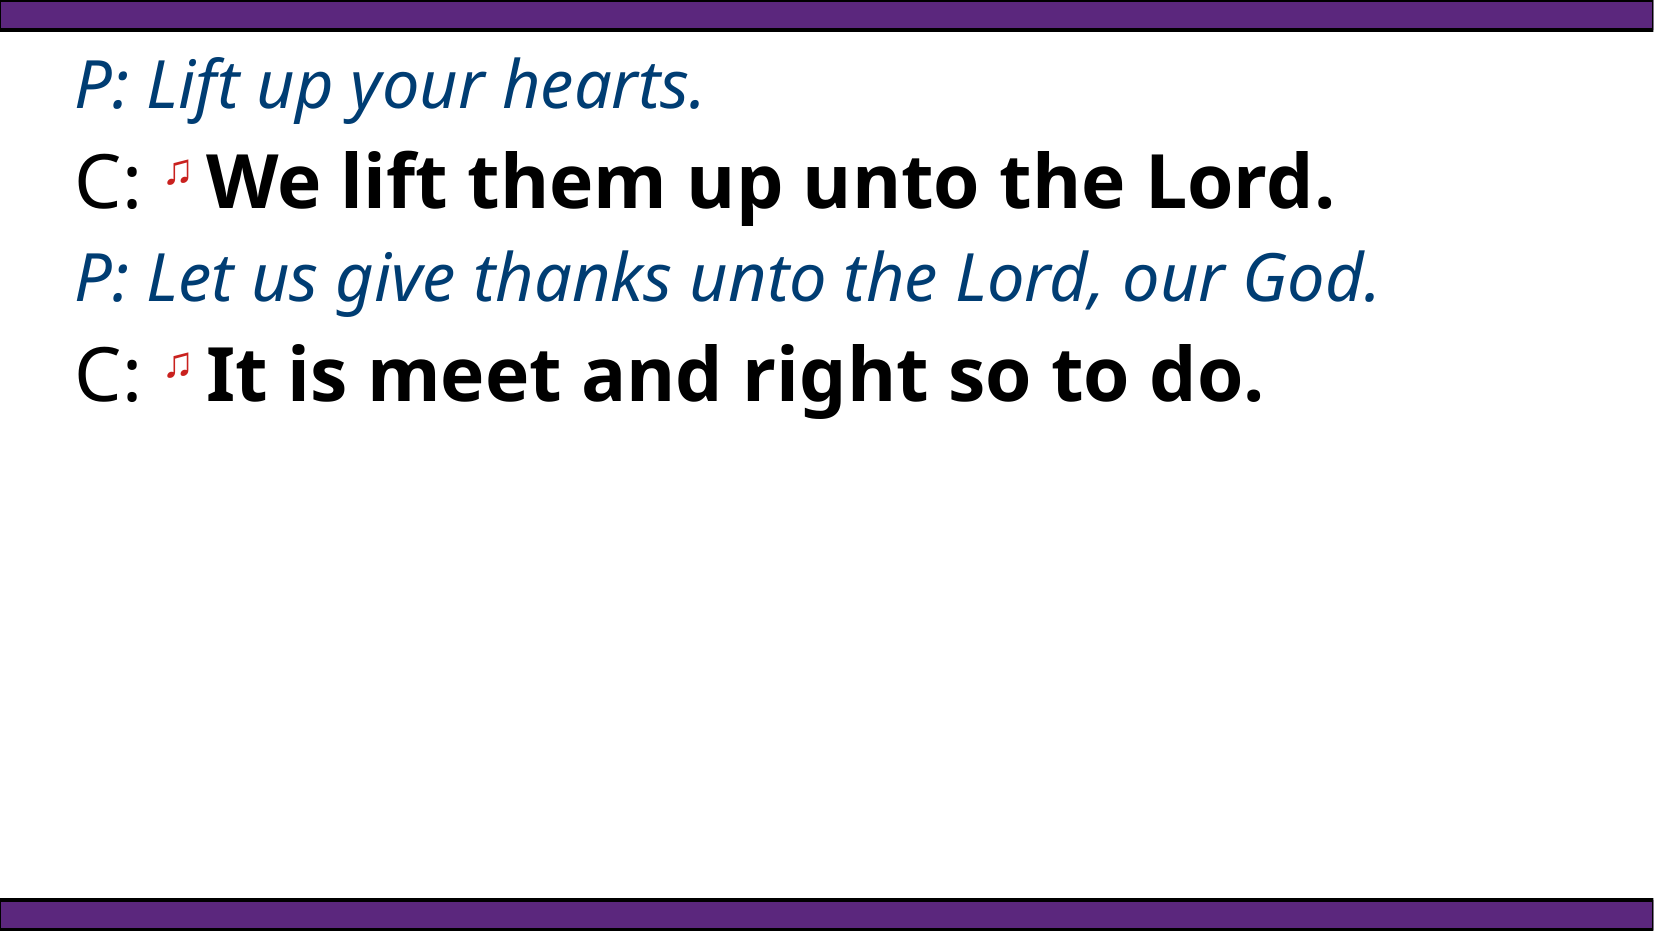

P: Lift up your hearts.
C: ♫ We lift them up unto the Lord.
P: Let us give thanks unto the Lord, our God.
C: ♫ It is meet and right so to do.